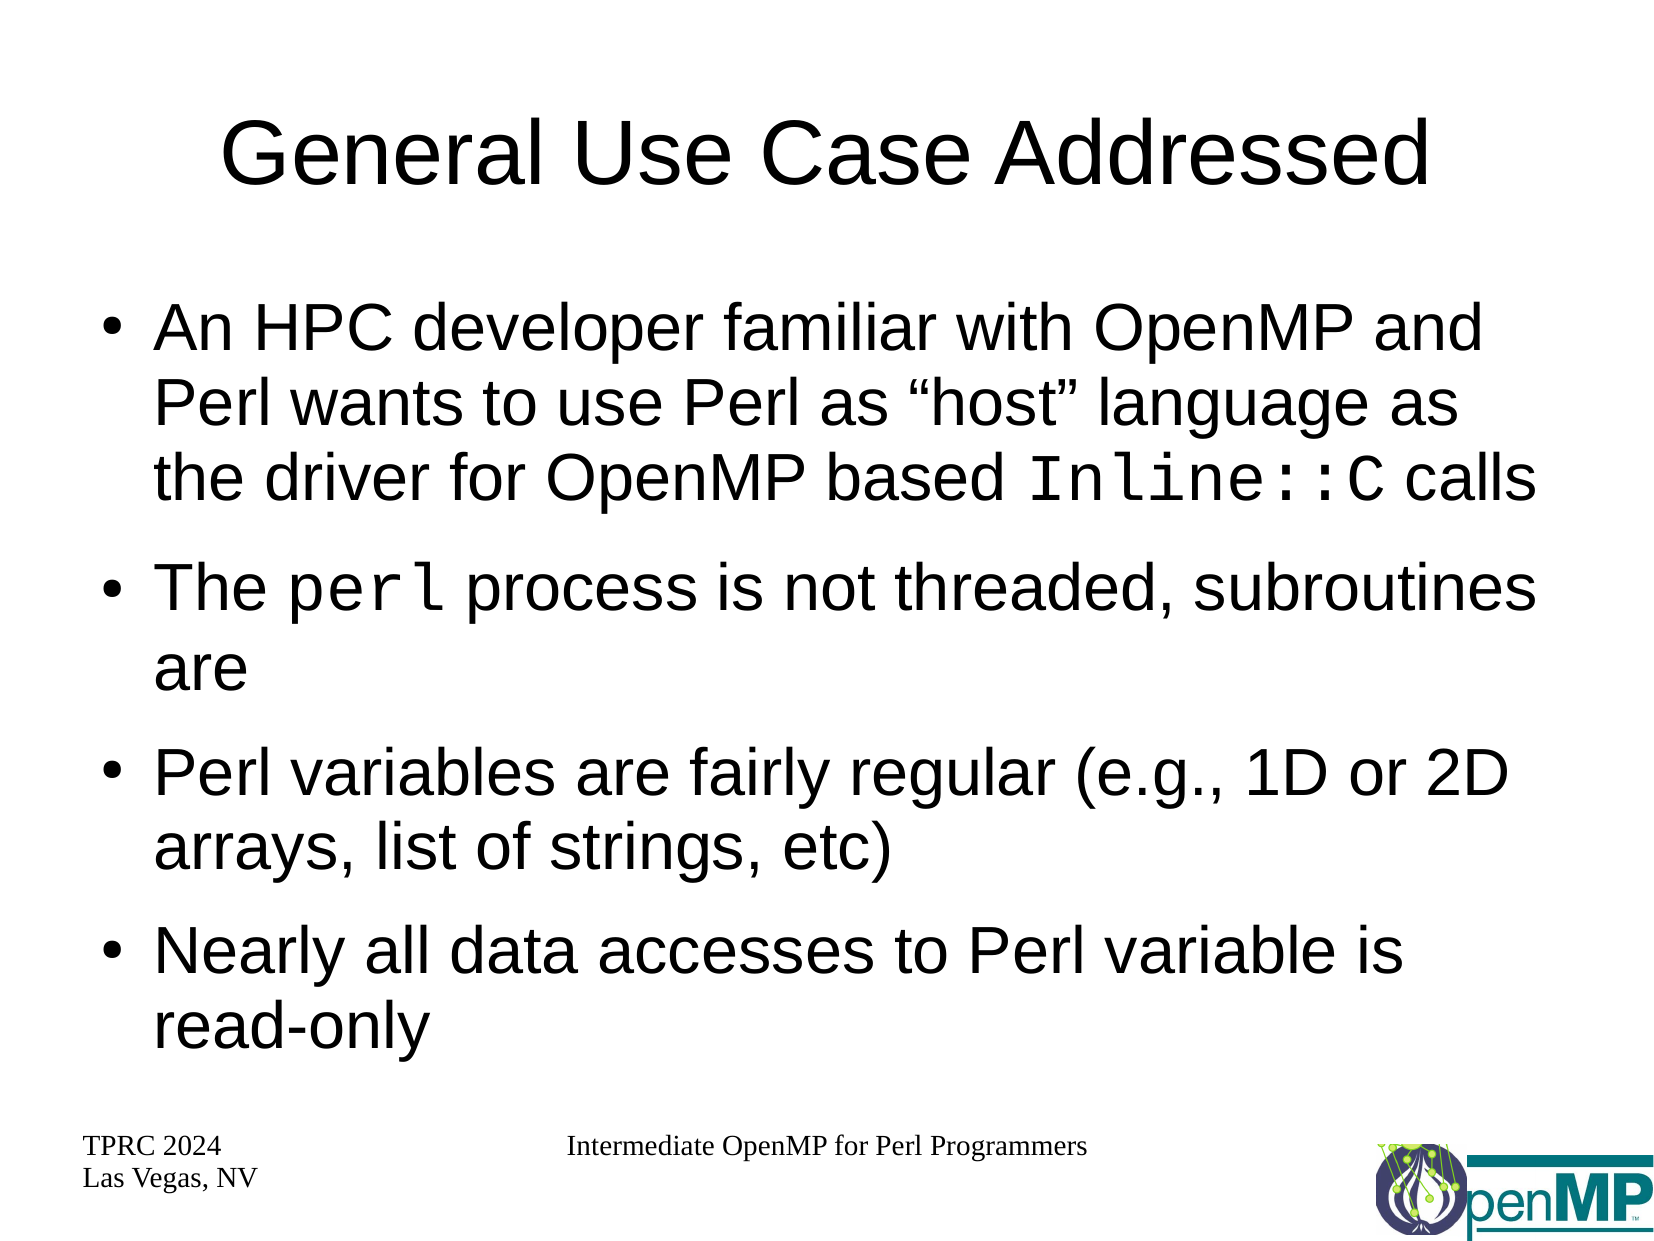

# General Use Case Addressed
An HPC developer familiar with OpenMP and Perl wants to use Perl as “host” language as the driver for OpenMP based Inline::C calls
The perl process is not threaded, subroutines are
Perl variables are fairly regular (e.g., 1D or 2D arrays, list of strings, etc)
Nearly all data accesses to Perl variable is read-only